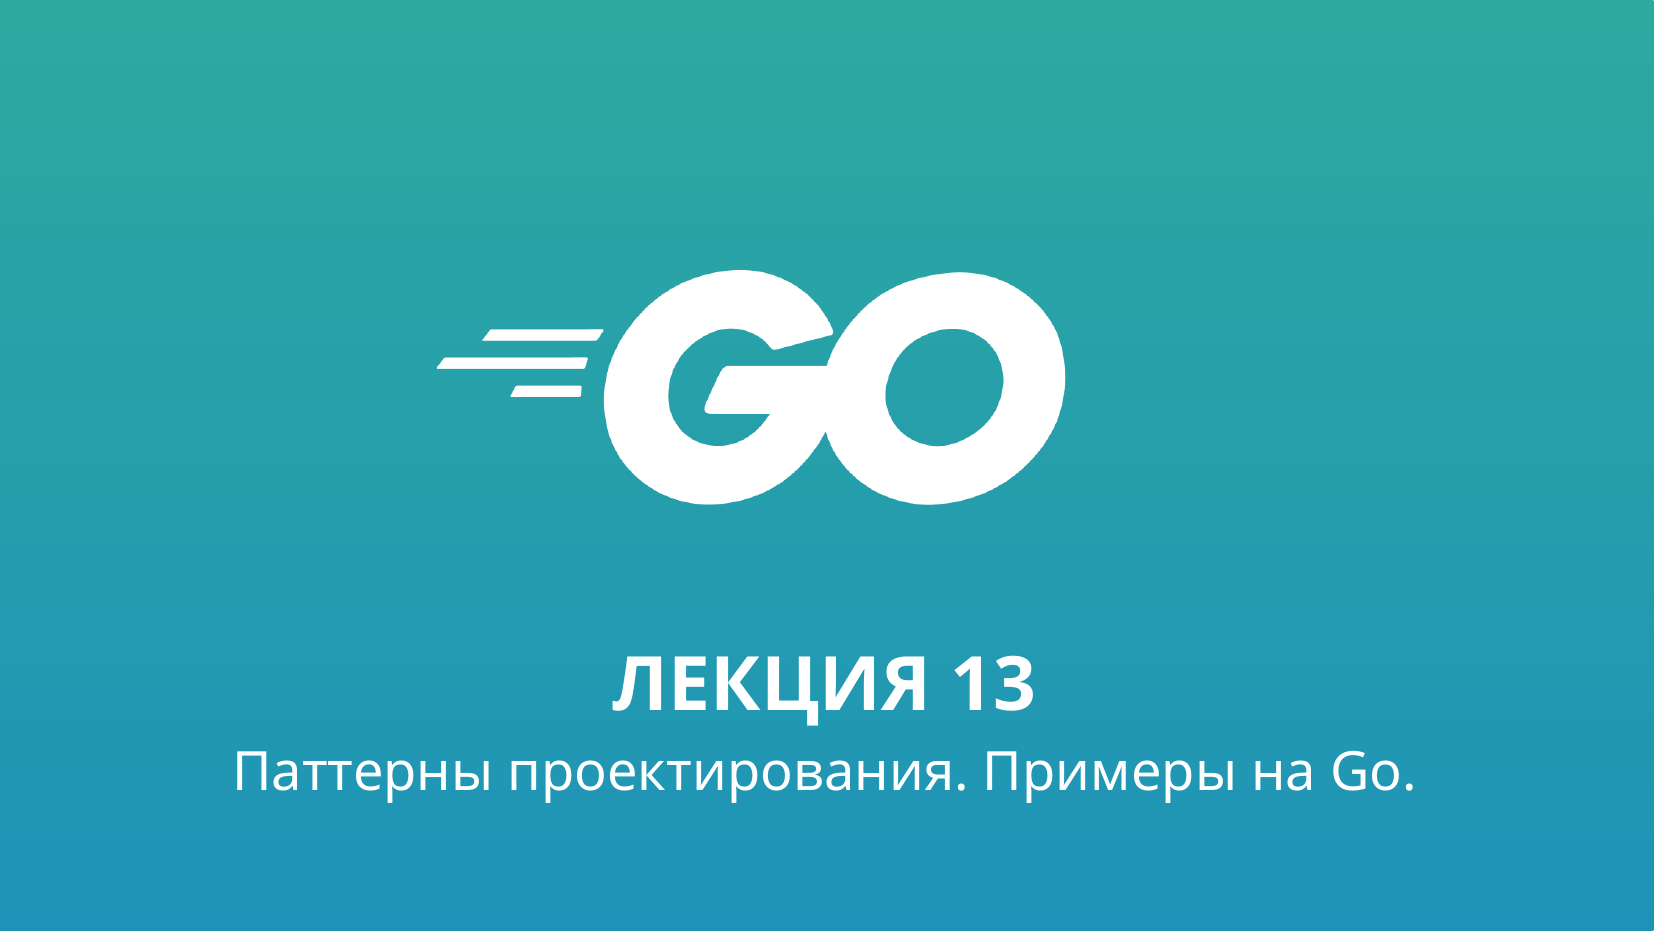

ЛЕКЦИЯ 13
Паттерны проектирования. Примеры на Go.